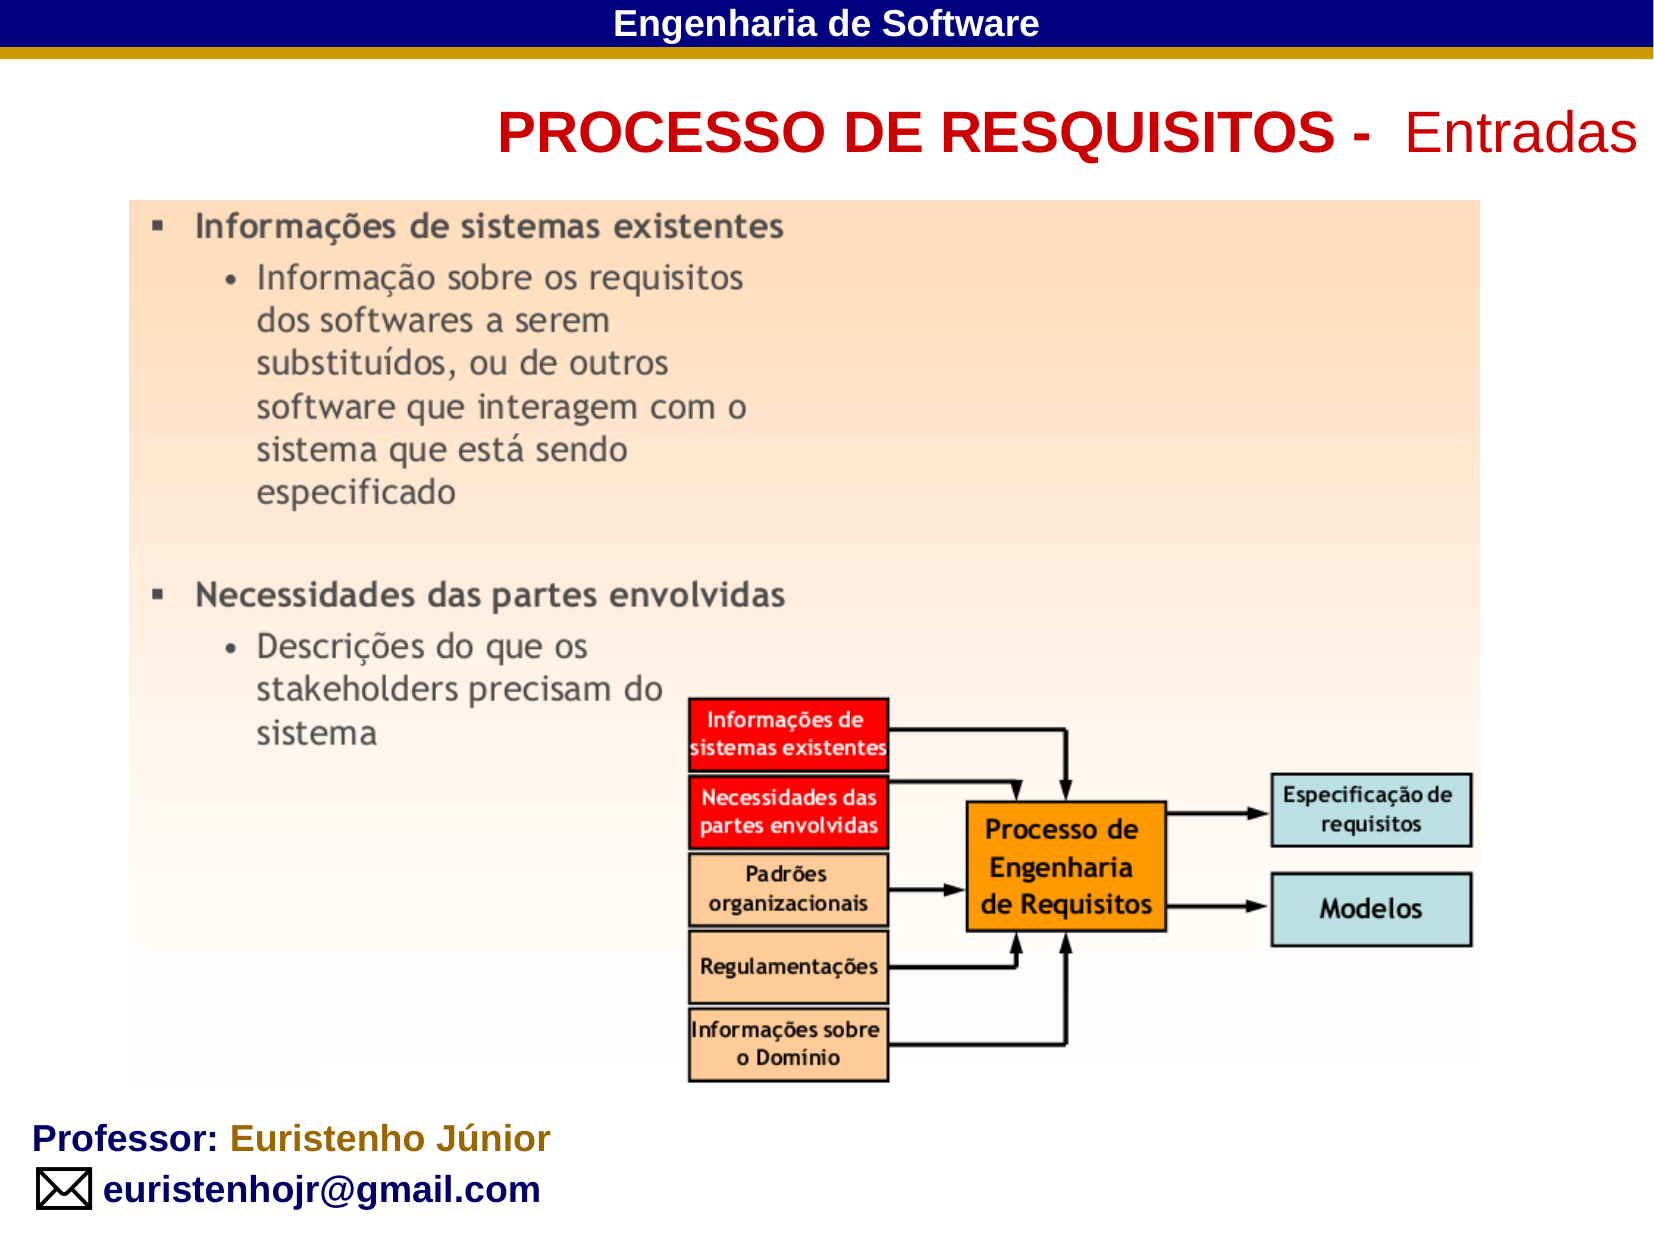

Engenharia de Software
PROCESSO DE RESQUISITOS - Entradas
Professor: Euristenho Júnior
euristenhojr@gmail.com